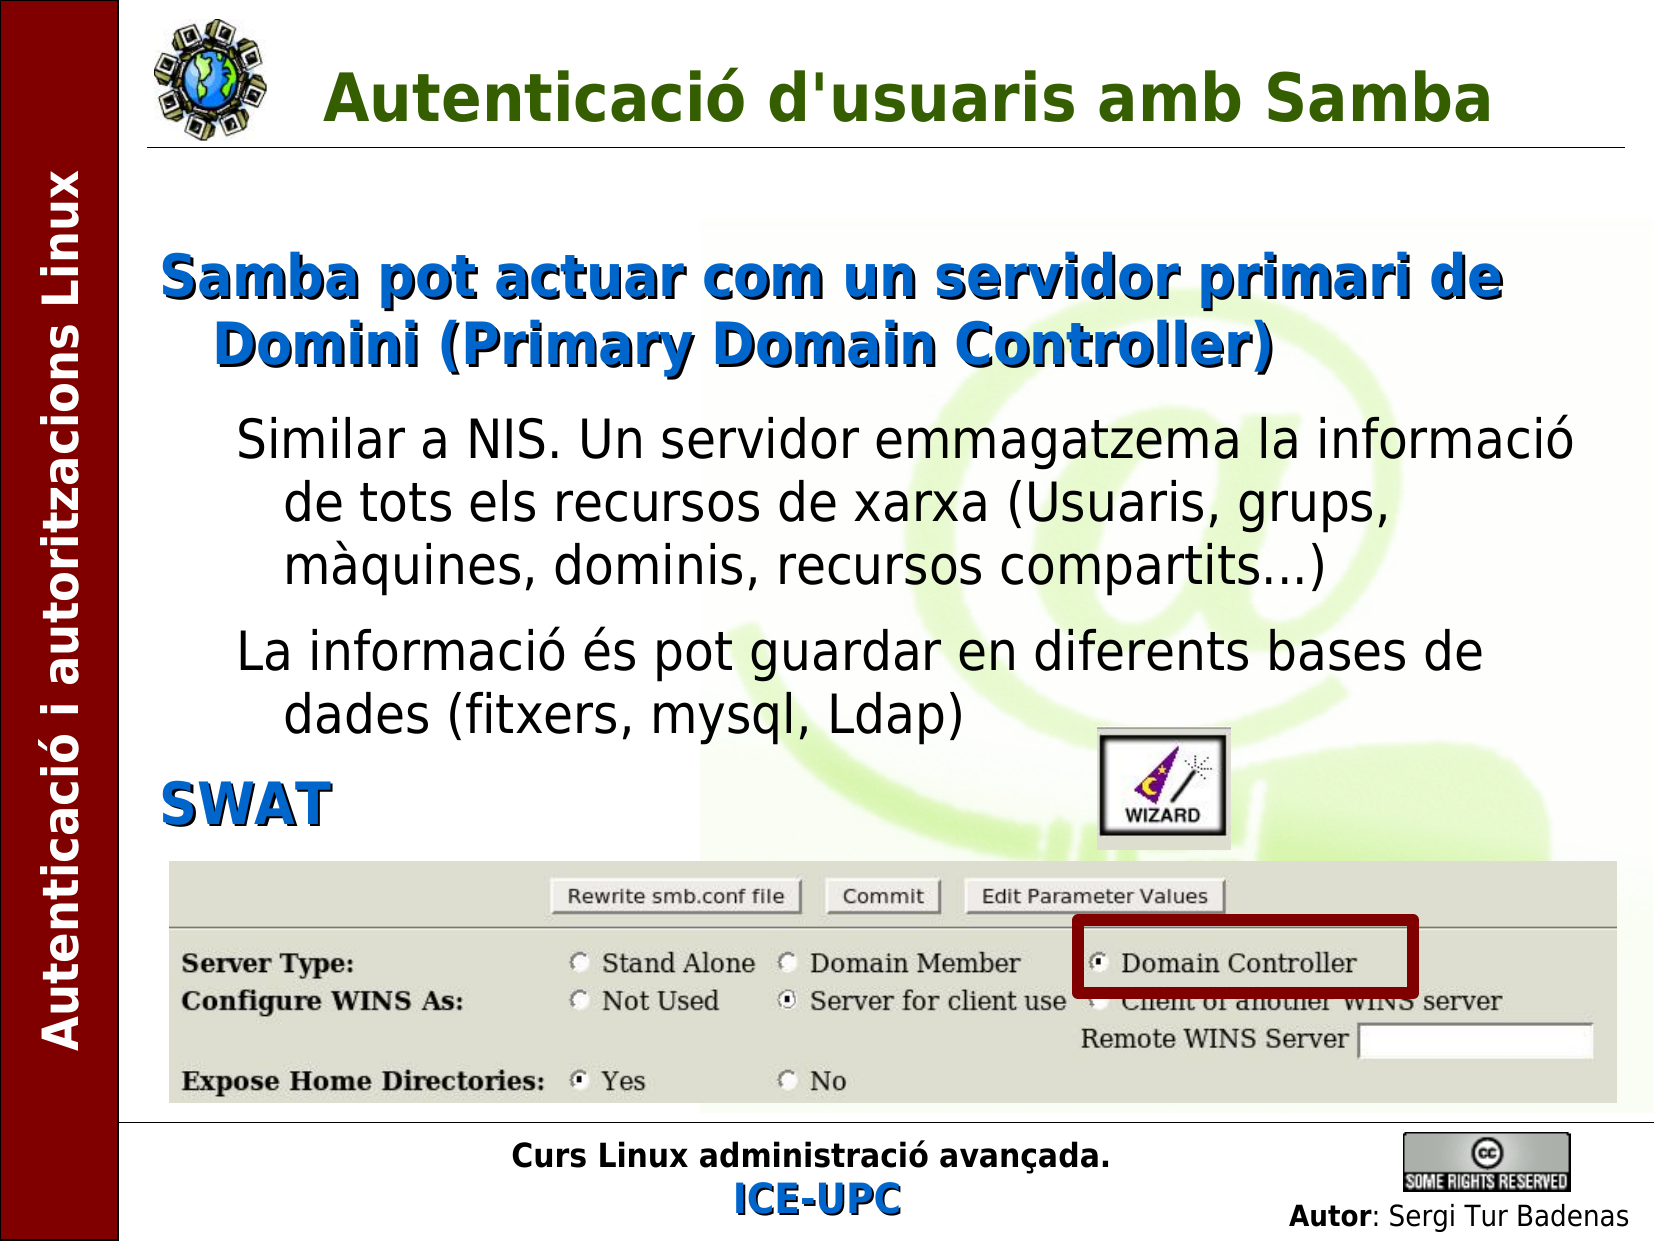

# Autenticació d'usuaris amb Samba
Samba pot actuar com un servidor primari de Domini (Primary Domain Controller)
Similar a NIS. Un servidor emmagatzema la informació de tots els recursos de xarxa (Usuaris, grups, màquines, dominis, recursos compartits...)
La informació és pot guardar en diferents bases de dades (fitxers, mysql, Ldap)
SWAT